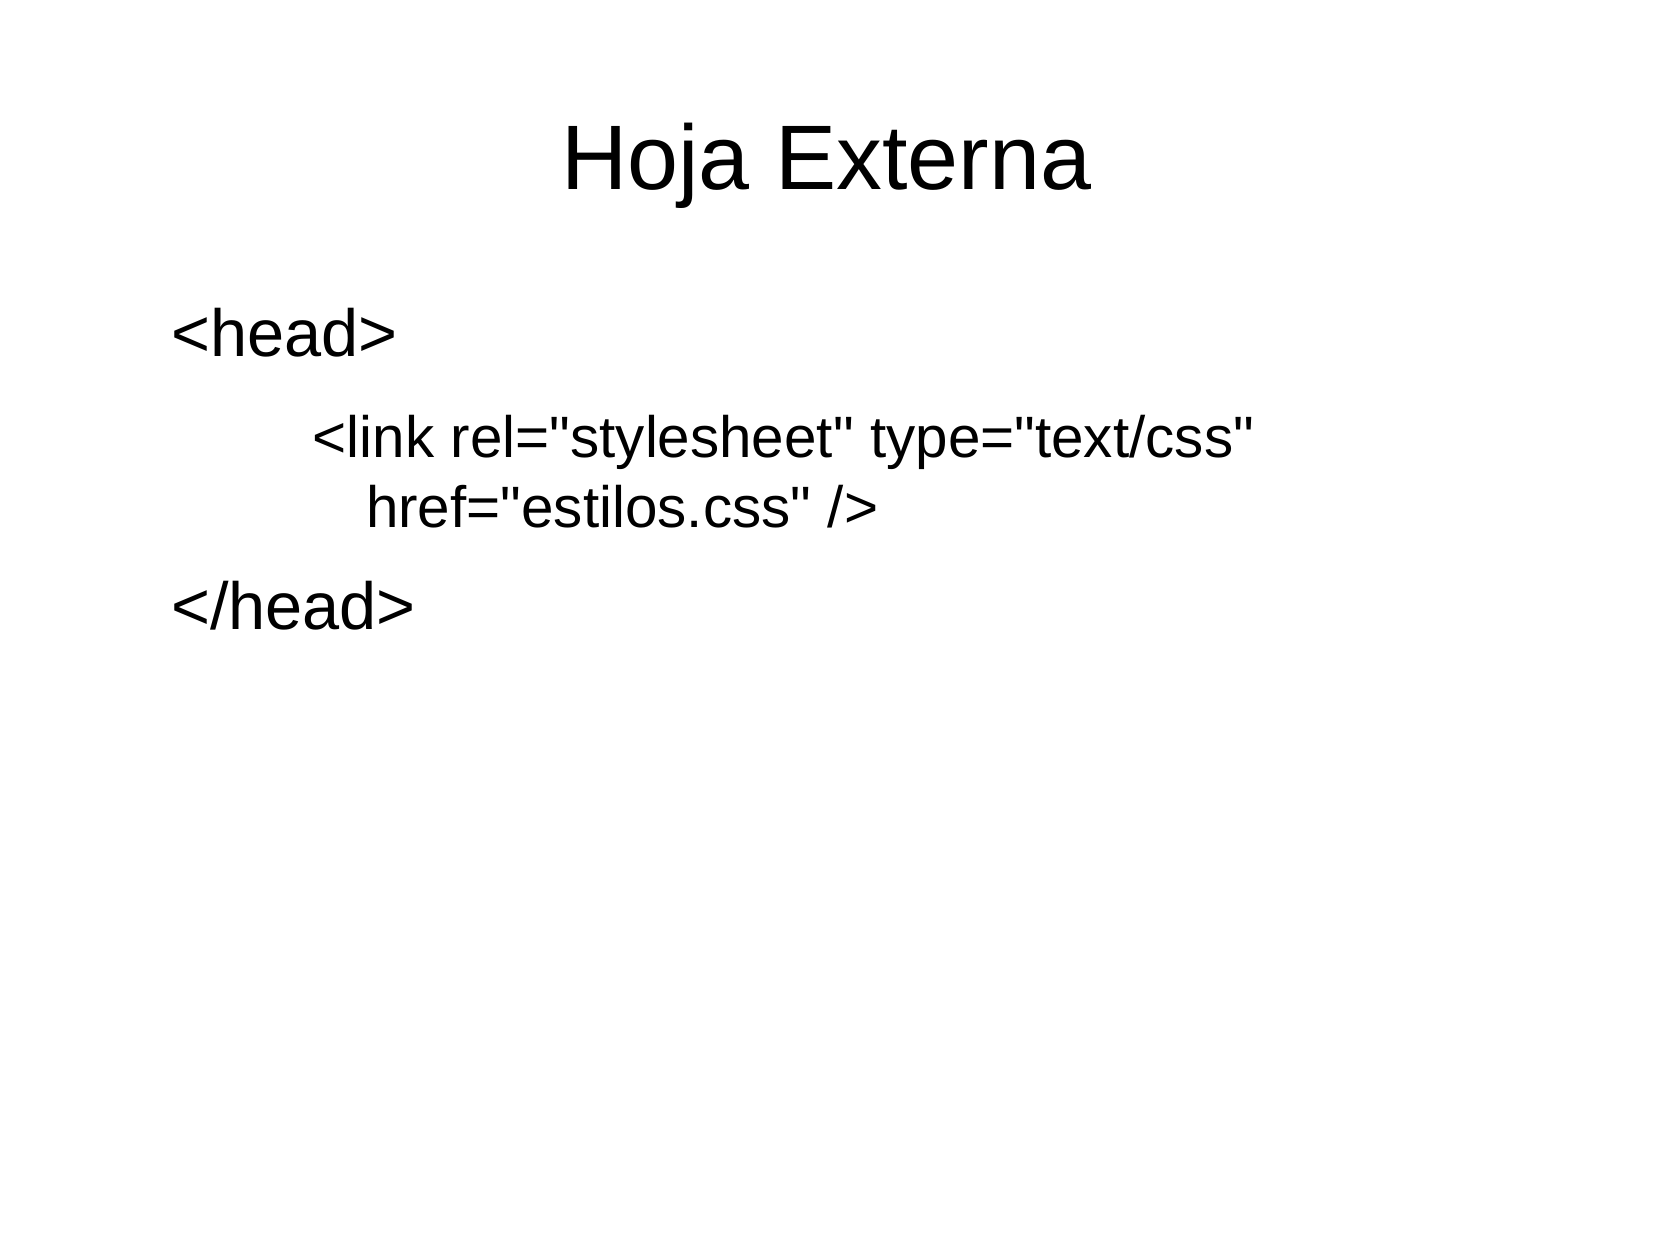

# Hoja Externa
<head>
<link rel="stylesheet" type="text/css" href="estilos.css" />
</head>